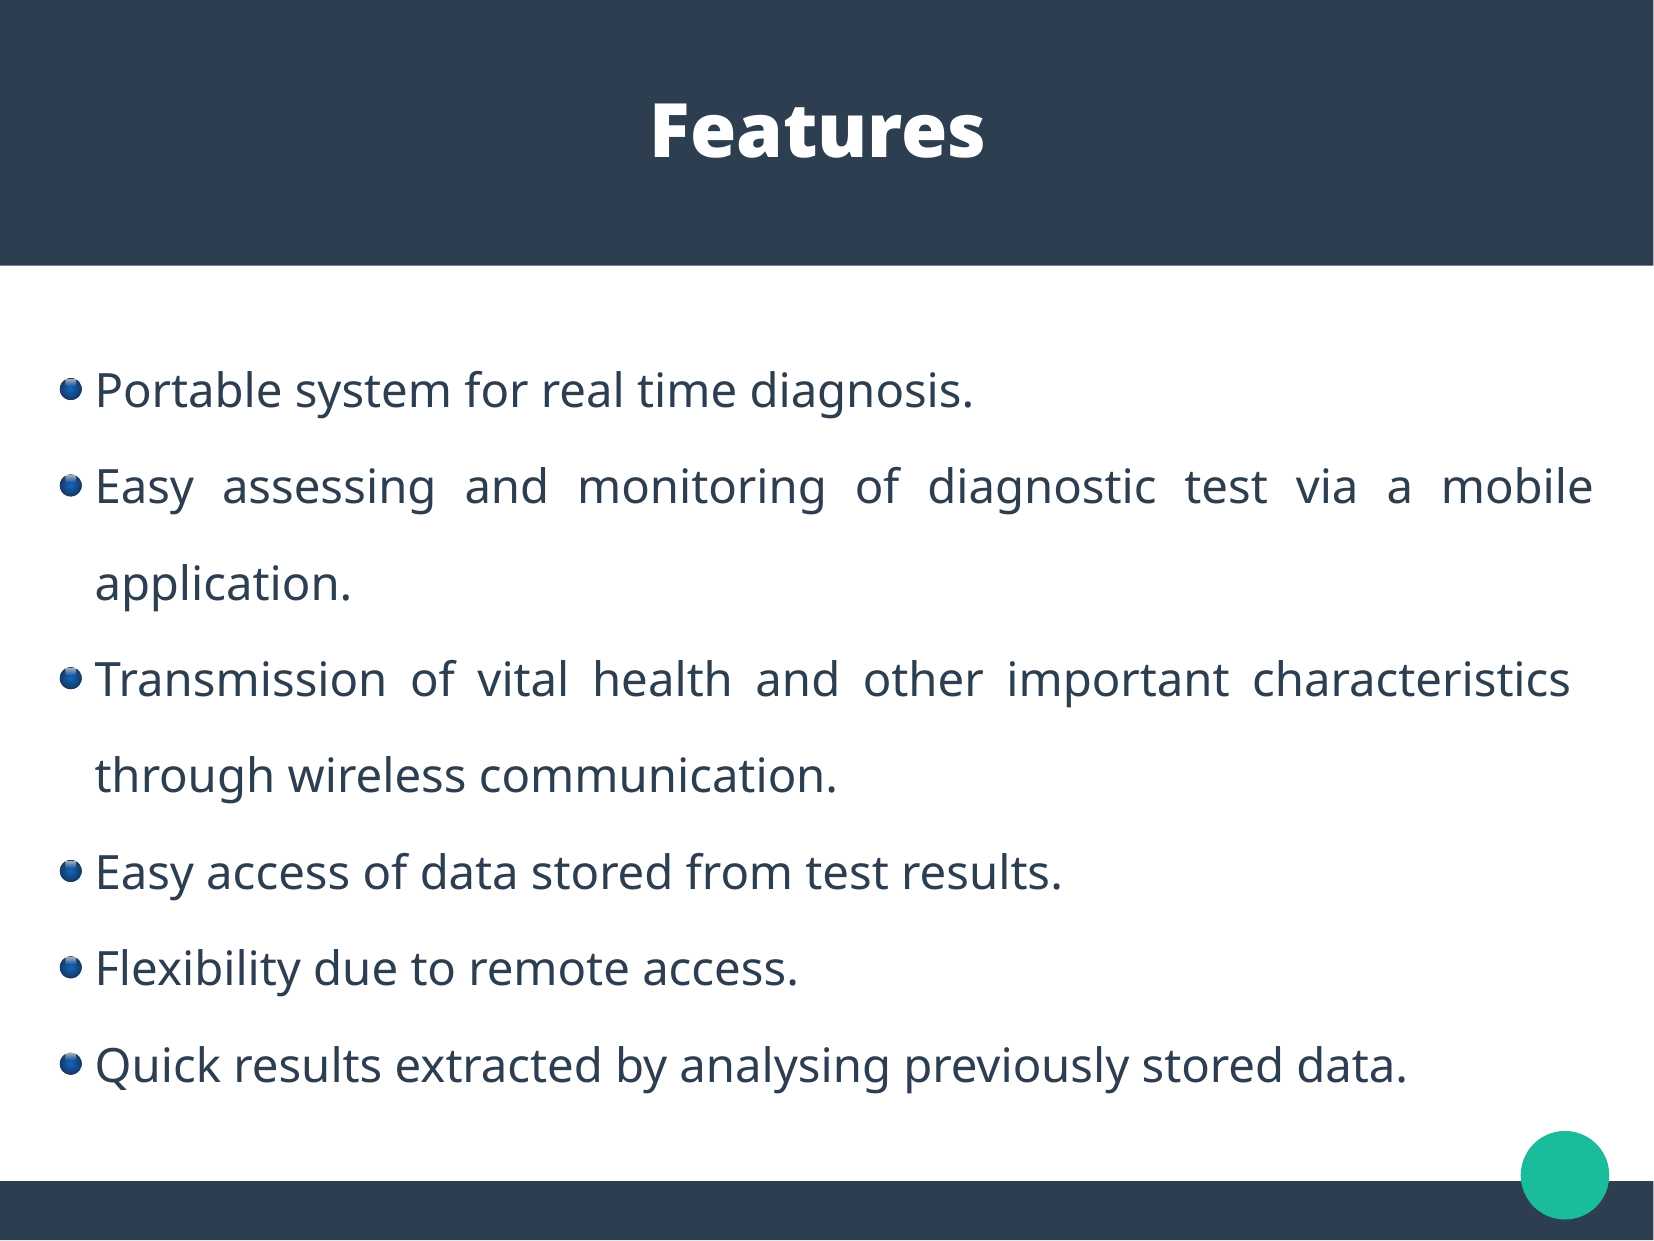

# Features
Portable system for real time diagnosis.
Easy assessing and monitoring of diagnostic test via a mobile application.
Transmission of vital health and other important characteristics through wireless communication.
Easy access of data stored from test results.
Flexibility due to remote access.
Quick results extracted by analysing previously stored data.